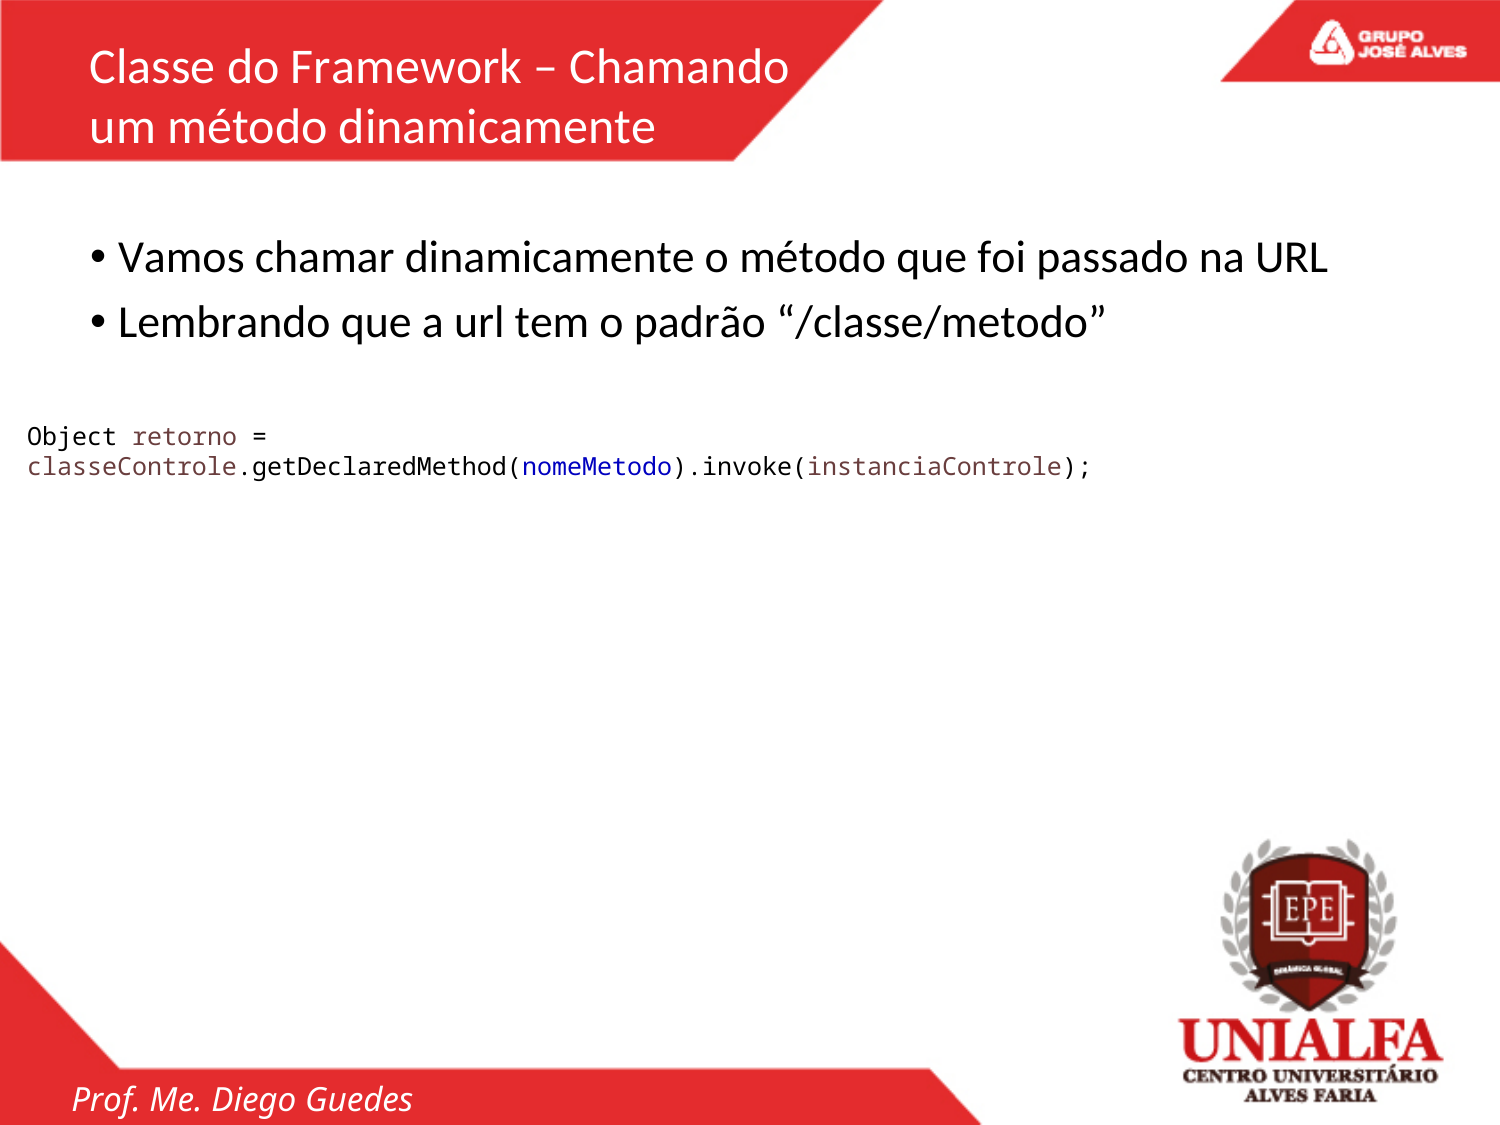

Classe do Framework – Chamando um método dinamicamente
# Vamos chamar dinamicamente o método que foi passado na URL
Lembrando que a url tem o padrão “/classe/metodo”
Object retorno = classeControle.getDeclaredMethod(nomeMetodo).invoke(instanciaControle);
Prof. Me. Diego Guedes